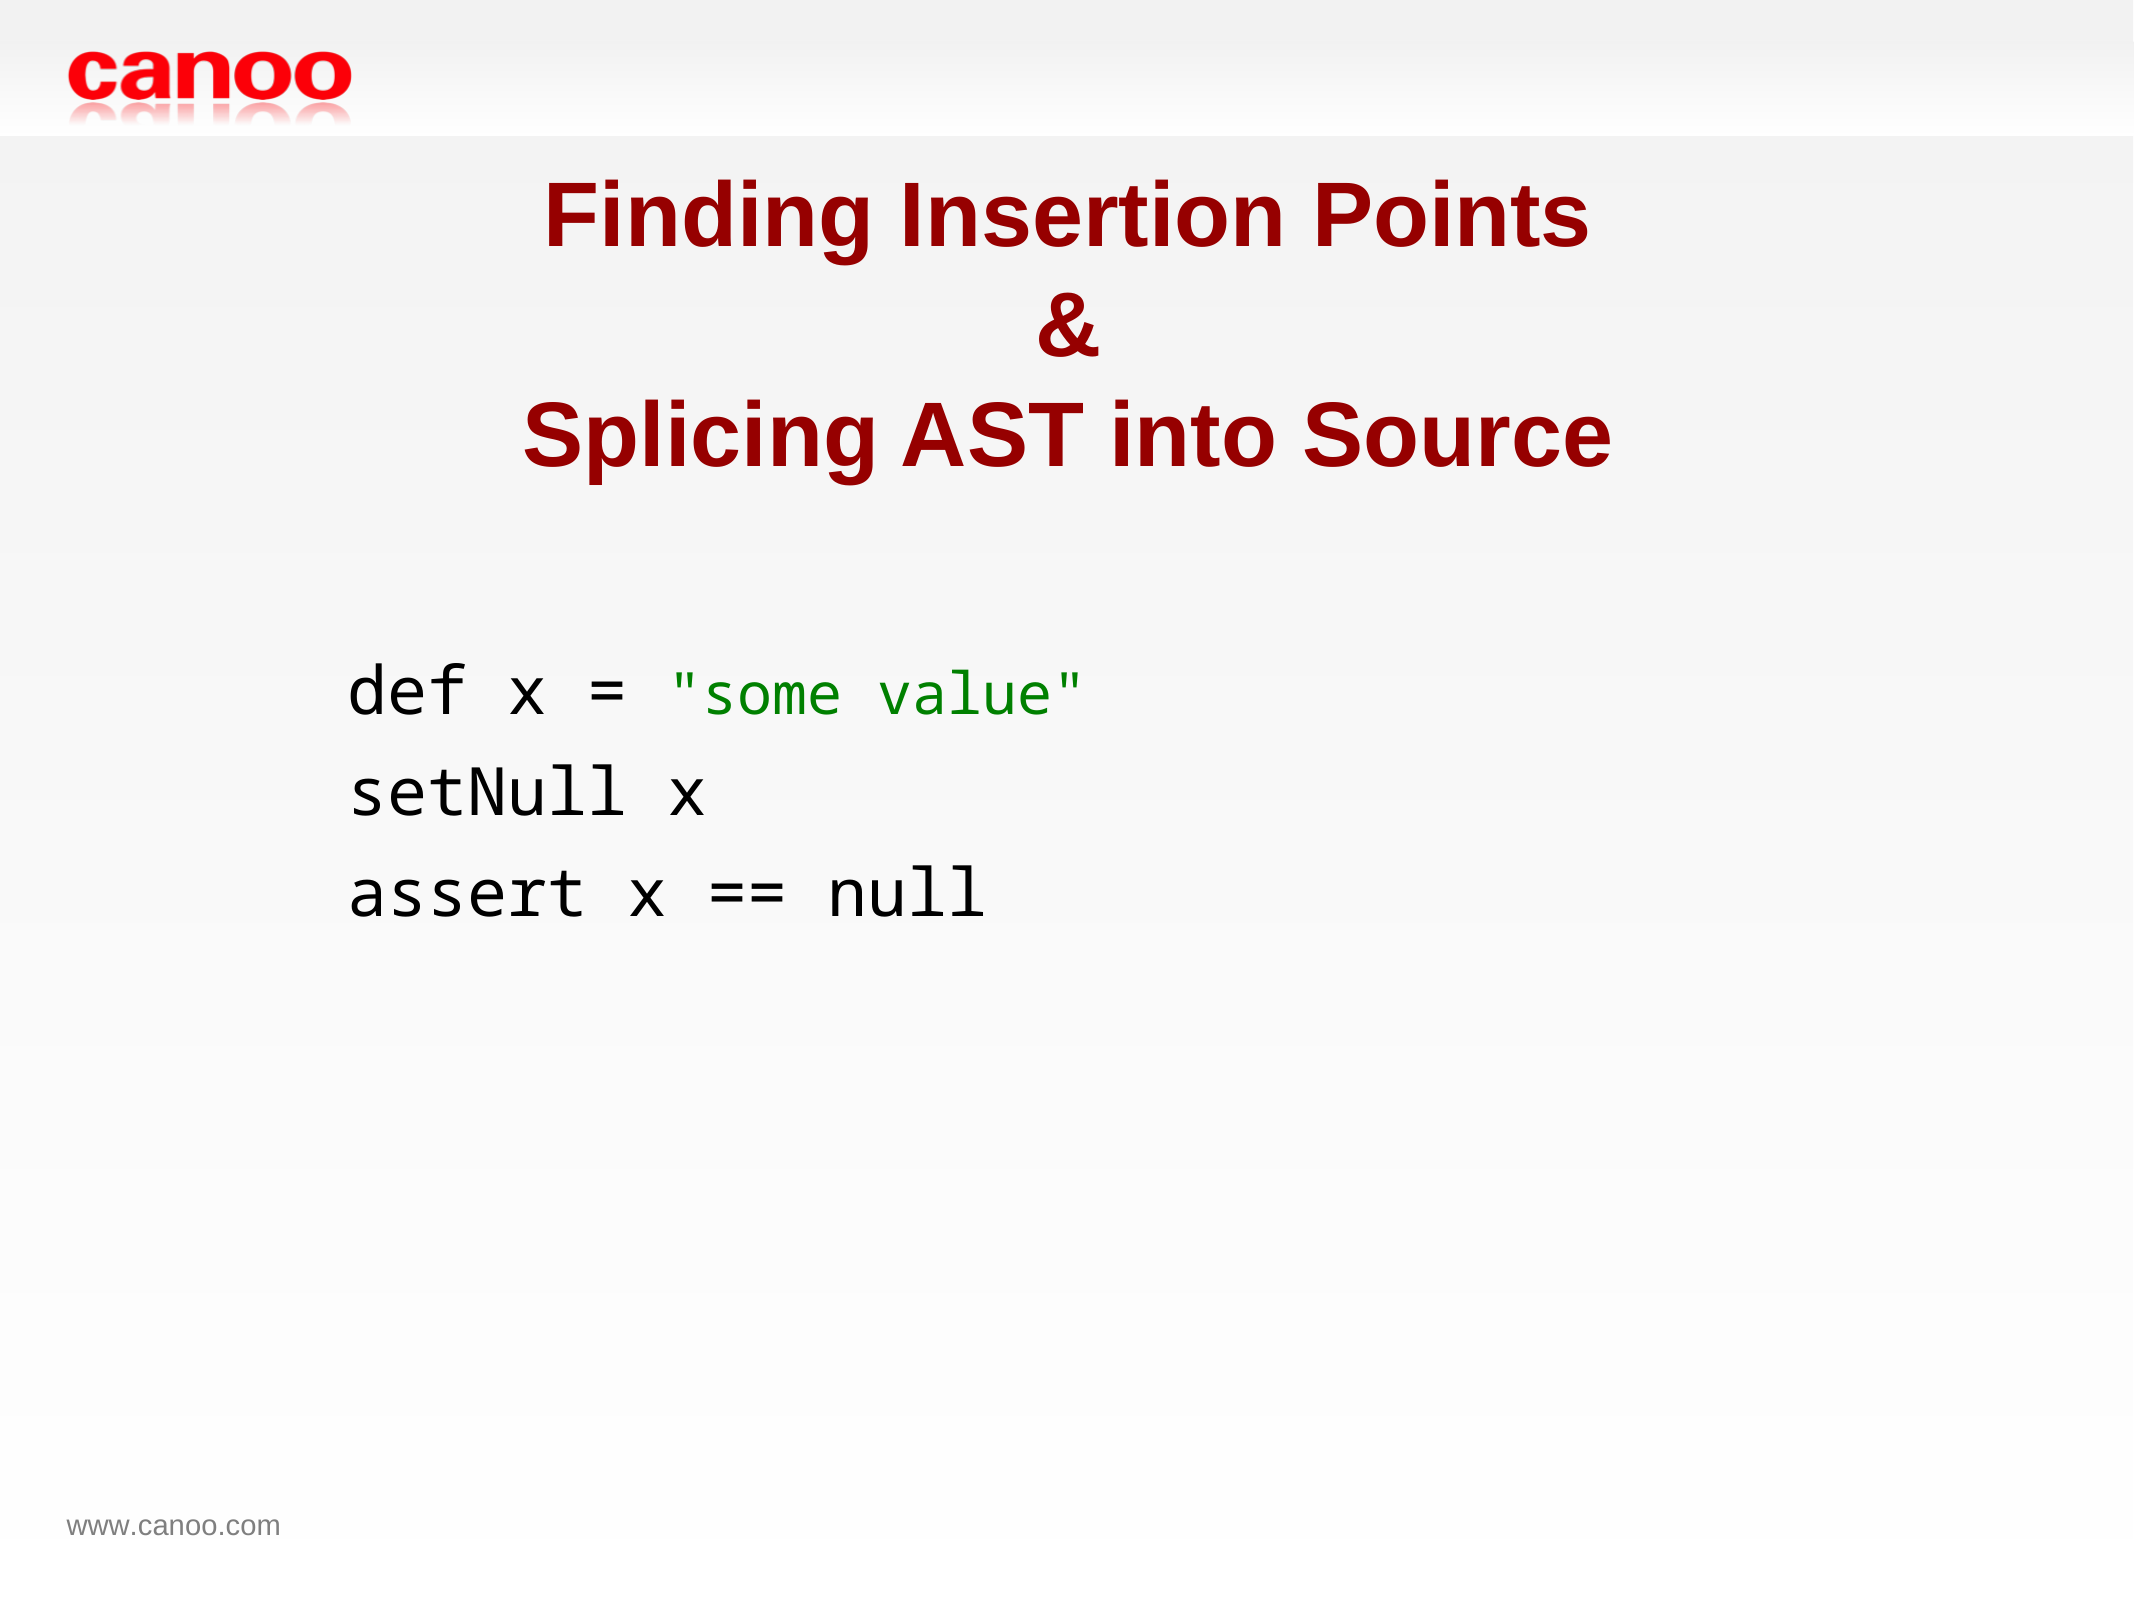

Finding Insertion Points
&
Splicing AST into Source
# def x = "some value"
setNull x
assert x == null